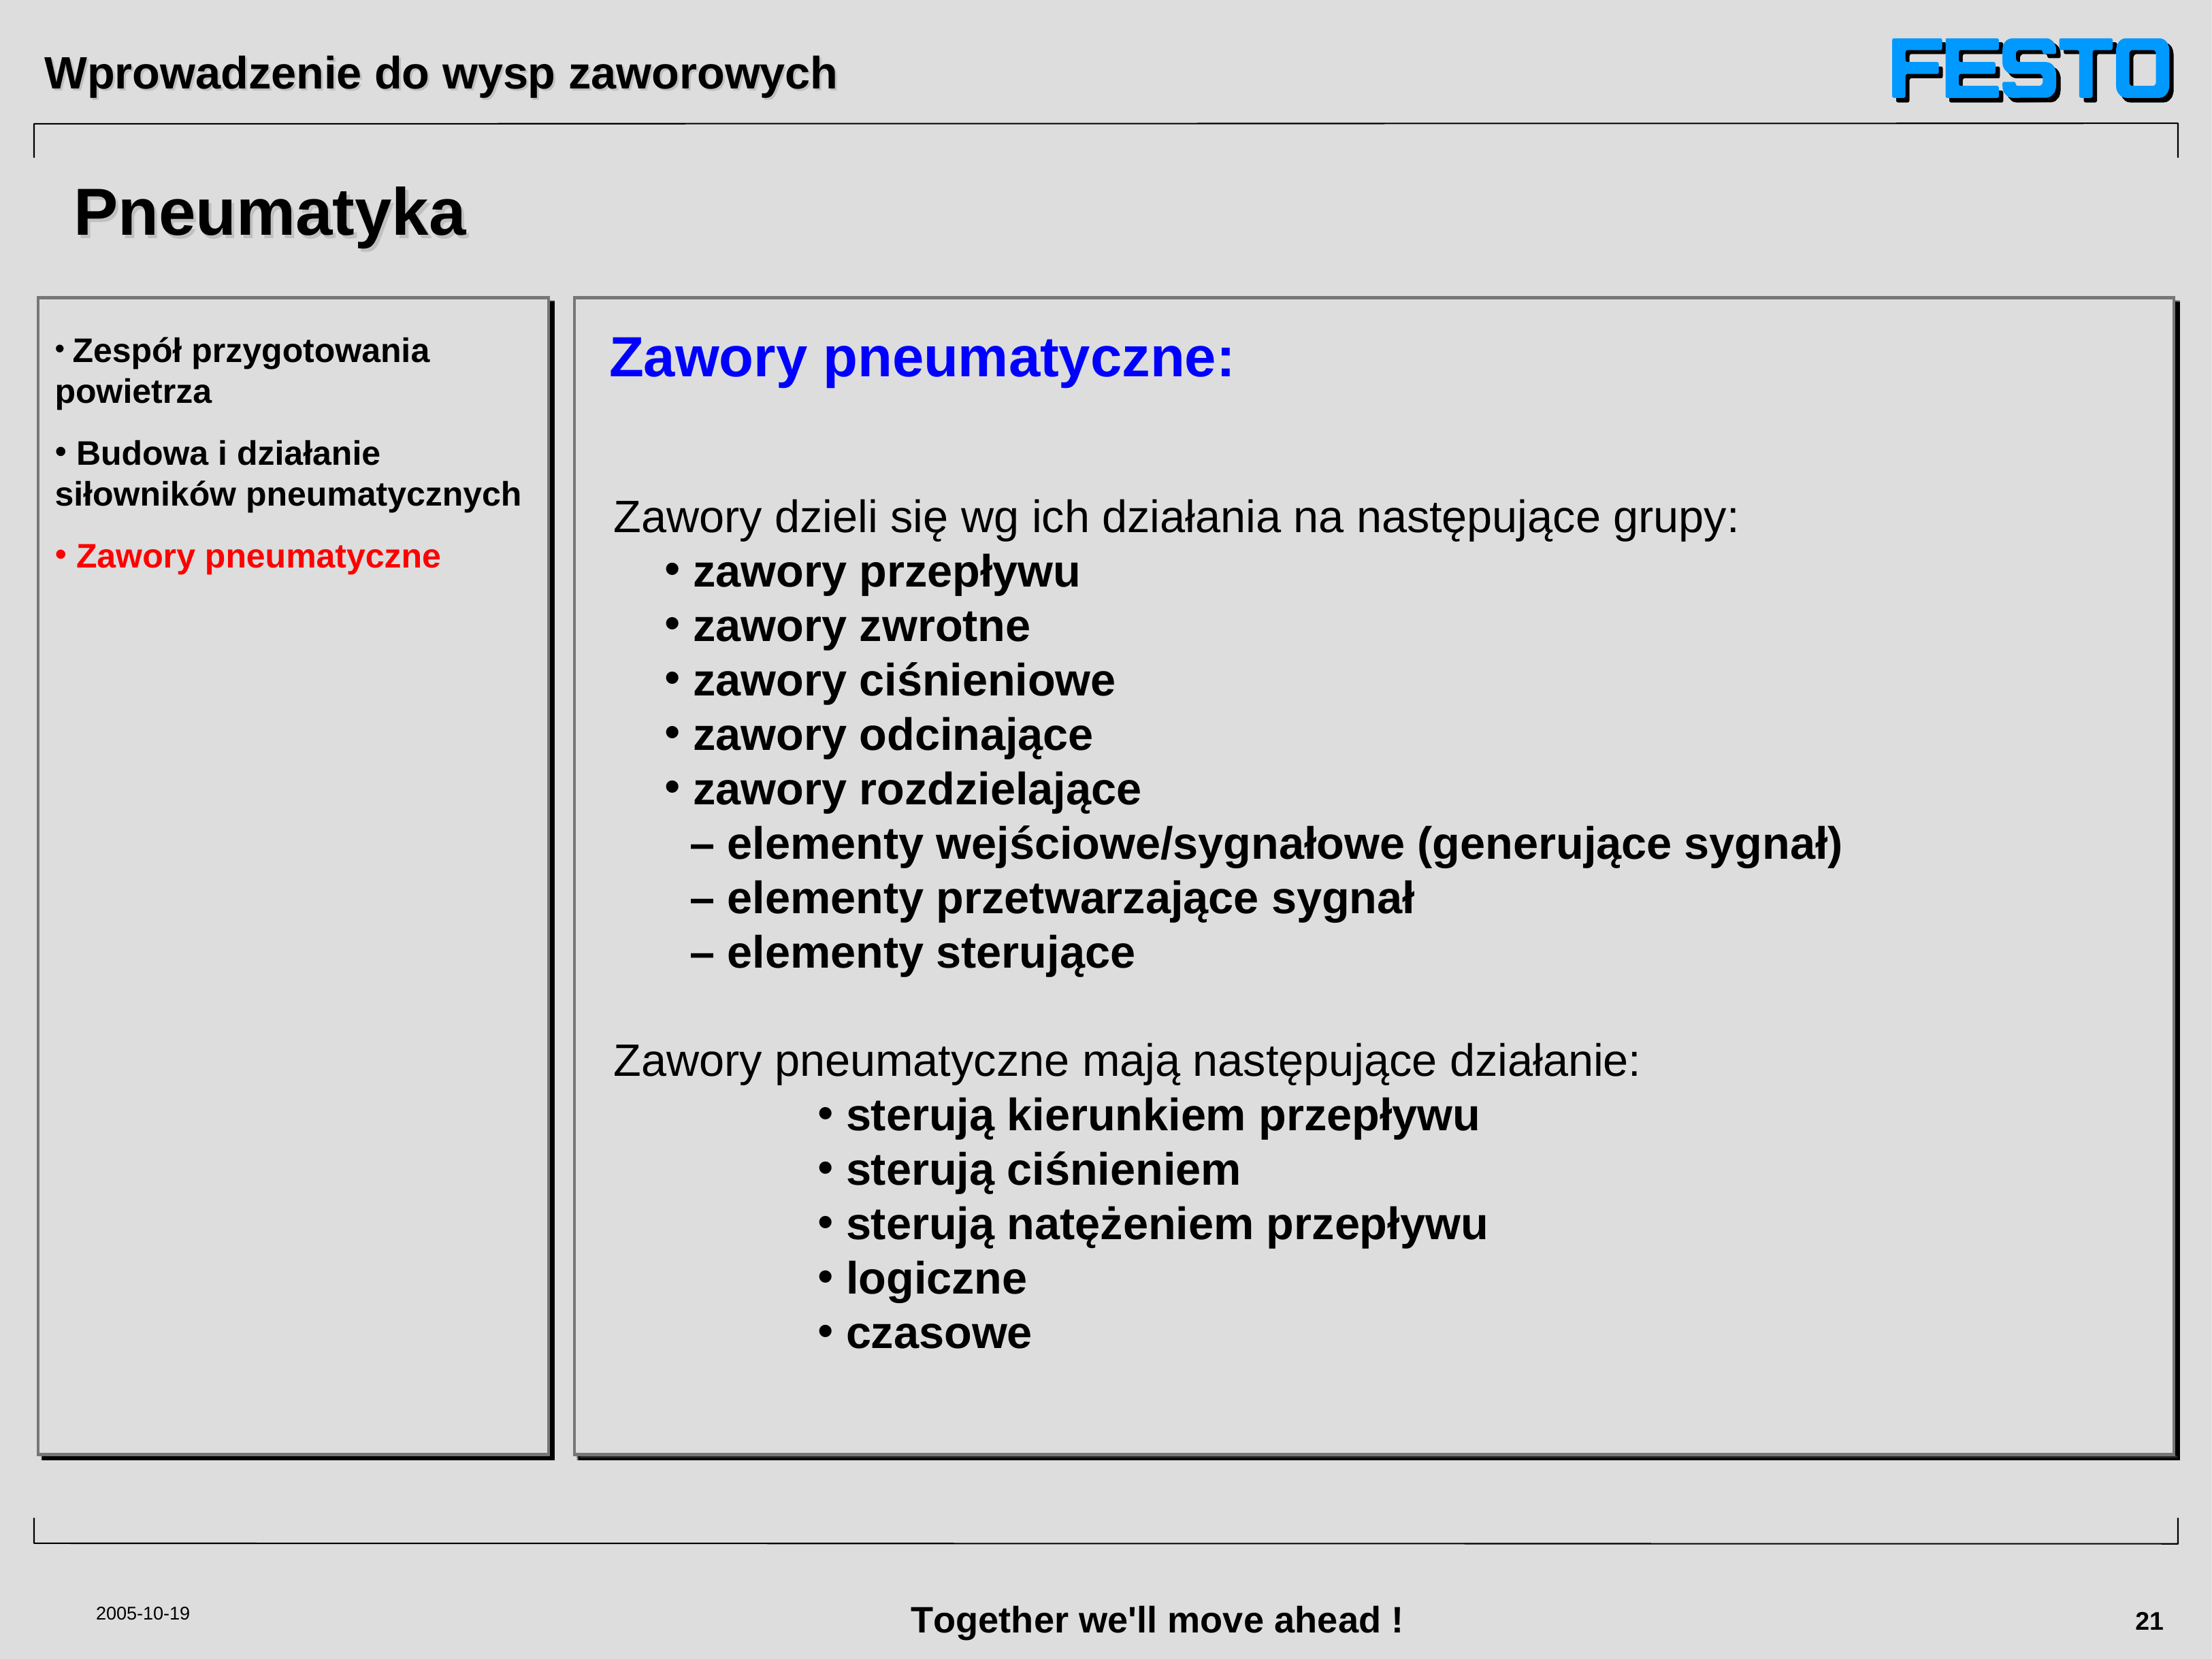

# Pneumatyka
Zawory pneumatyczne:
 Zespół przygotowania powietrza
 Budowa i działanie siłowników pneumatycznych
 Zawory pneumatyczne
Zawory dzieli się wg ich działania na następujące grupy:
 zawory przepływu
 zawory zwrotne
 zawory ciśnieniowe
 zawory odcinające
 zawory rozdzielające
 – elementy wejściowe/sygnałowe (generujące sygnał)
 – elementy przetwarzające sygnał
 – elementy sterujące
Zawory pneumatyczne mają następujące działanie:
 sterują kierunkiem przepływu
 sterują ciśnieniem
 sterują natężeniem przepływu
 logiczne
 czasowe
2005-10-19
Together we'll move ahead !